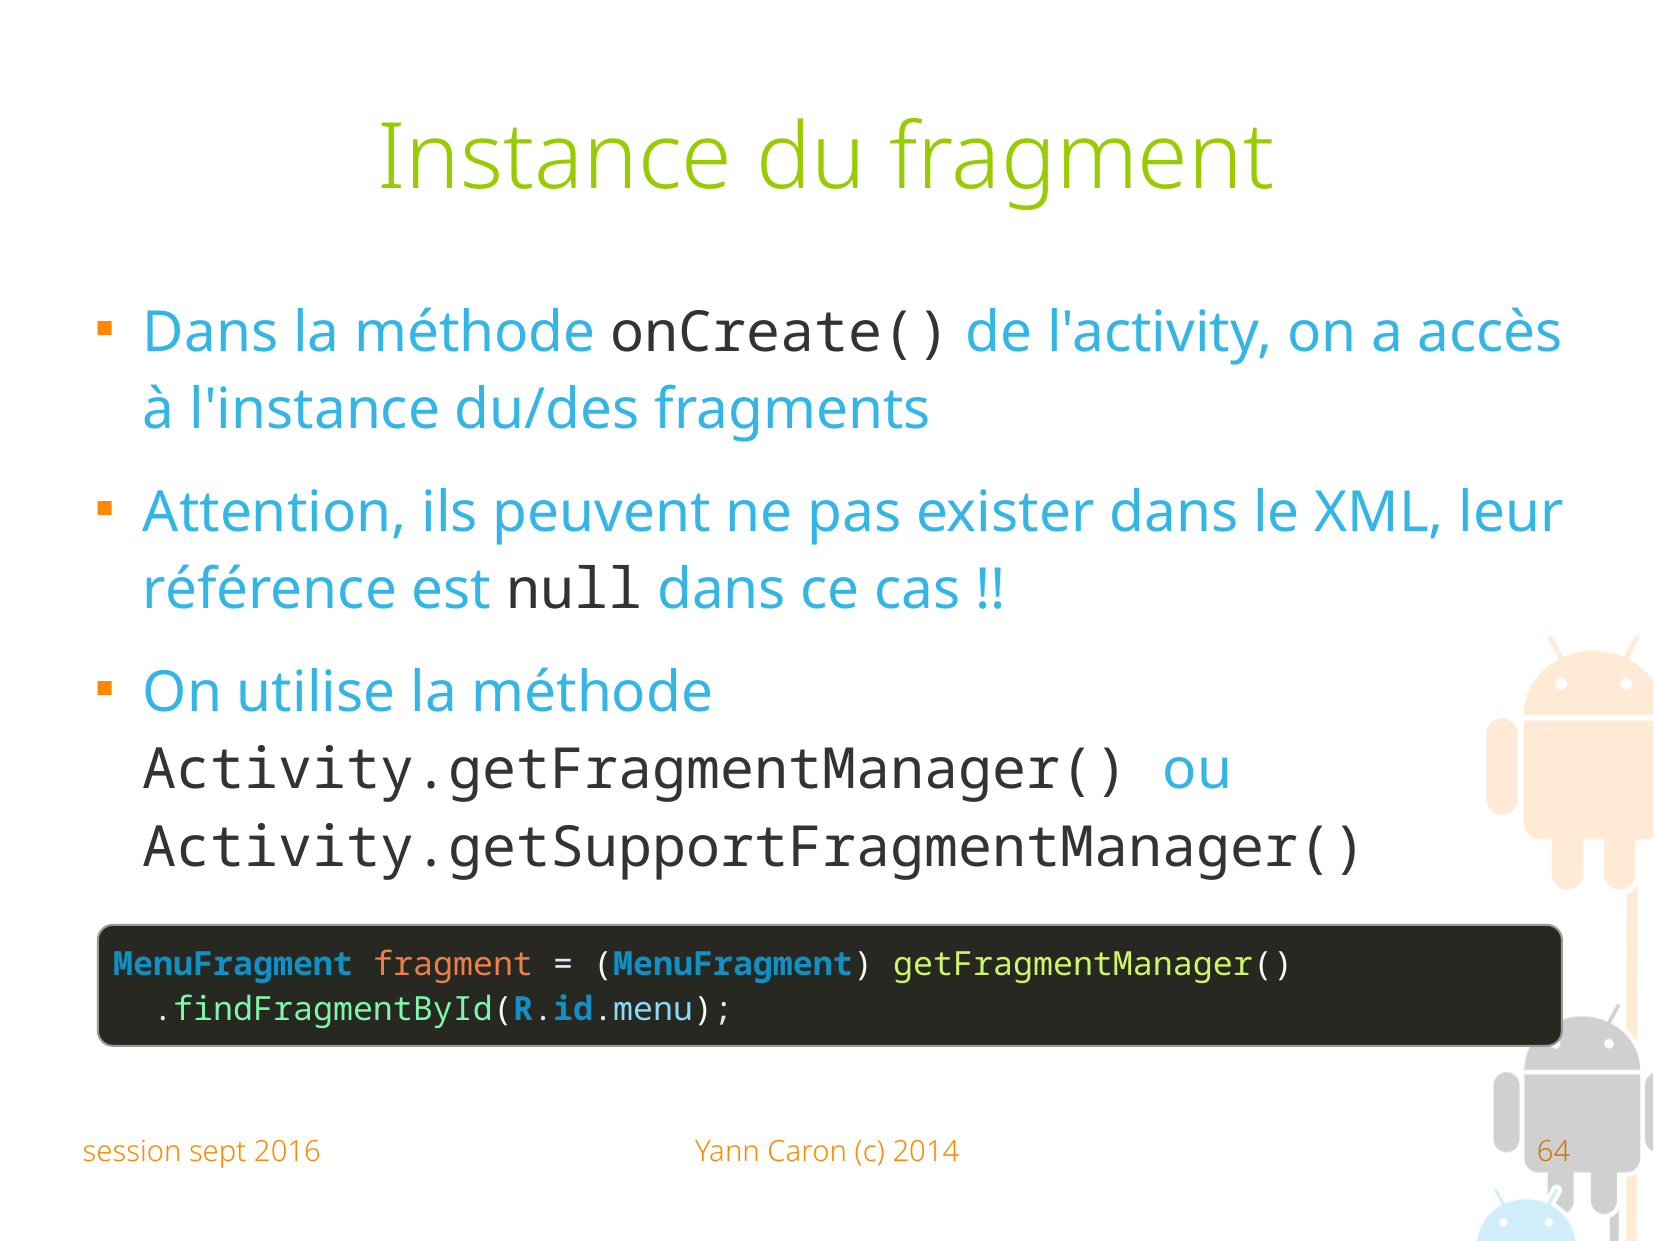

# Instance du fragment
Dans la méthode onCreate() de l'activity, on a accès à l'instance du/des fragments
Attention, ils peuvent ne pas exister dans le XML, leur référence est null dans ce cas !!
On utilise la méthode Activity.getFragmentManager() ou Activity.getSupportFragmentManager()
MenuFragment fragment = (MenuFragment) getFragmentManager()
 .findFragmentById(R.id.menu);
session sept 2016
Yann Caron (c) 2014
64